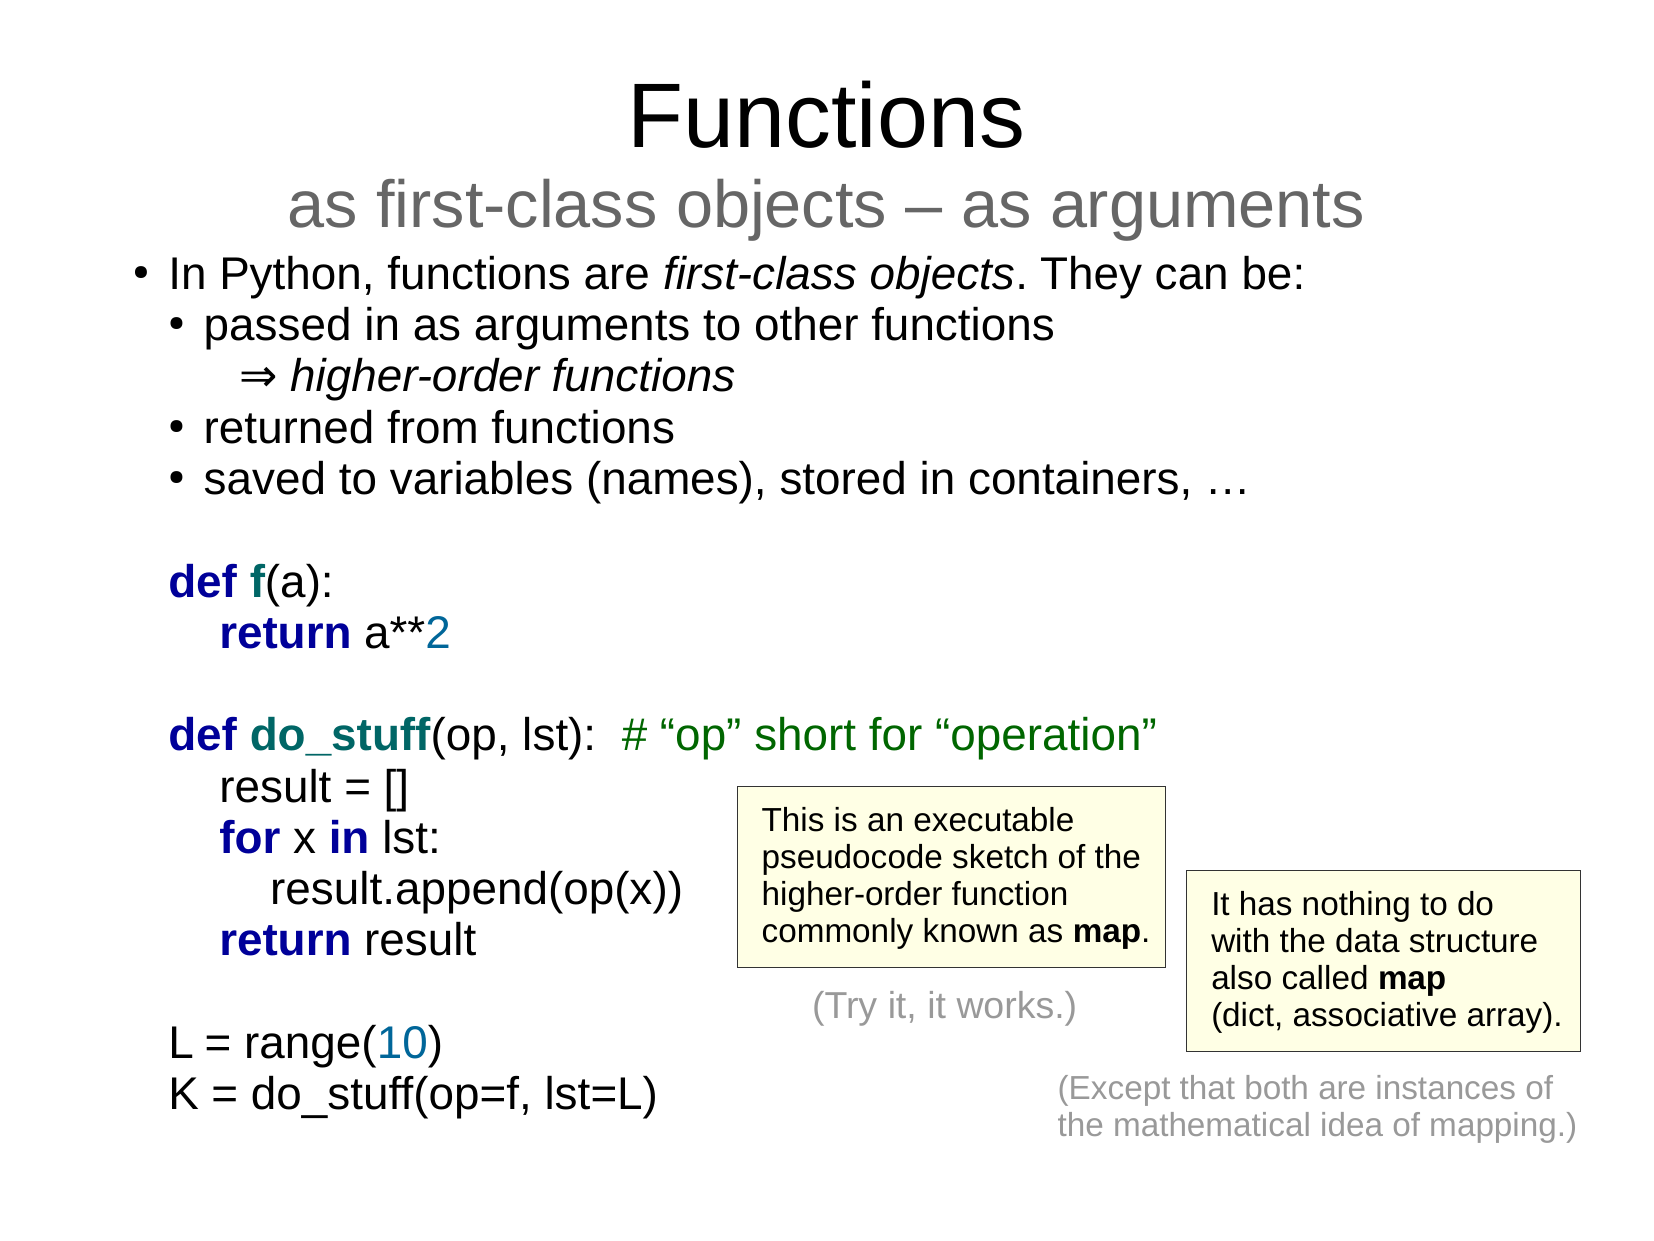

# Functions as first-class objects – as arguments
In Python, functions are first-class objects. They can be:
passed in as arguments to other functions
⇒ higher-order functions
returned from functions
saved to variables (names), stored in containers, …
def f(a):
 return a**2
def do_stuff(op, lst): # “op” short for “operation”
 result = []
 for x in lst:
 result.append(op(x))
 return result
L = range(10)
K = do_stuff(op=f, lst=L)
This is an executable
pseudocode sketch of the
higher-order function
commonly known as map.
It has nothing to do
with the data structure
also called map
(dict, associative array).
(Try it, it works.)
(Except that both are instances of
the mathematical idea of mapping.)